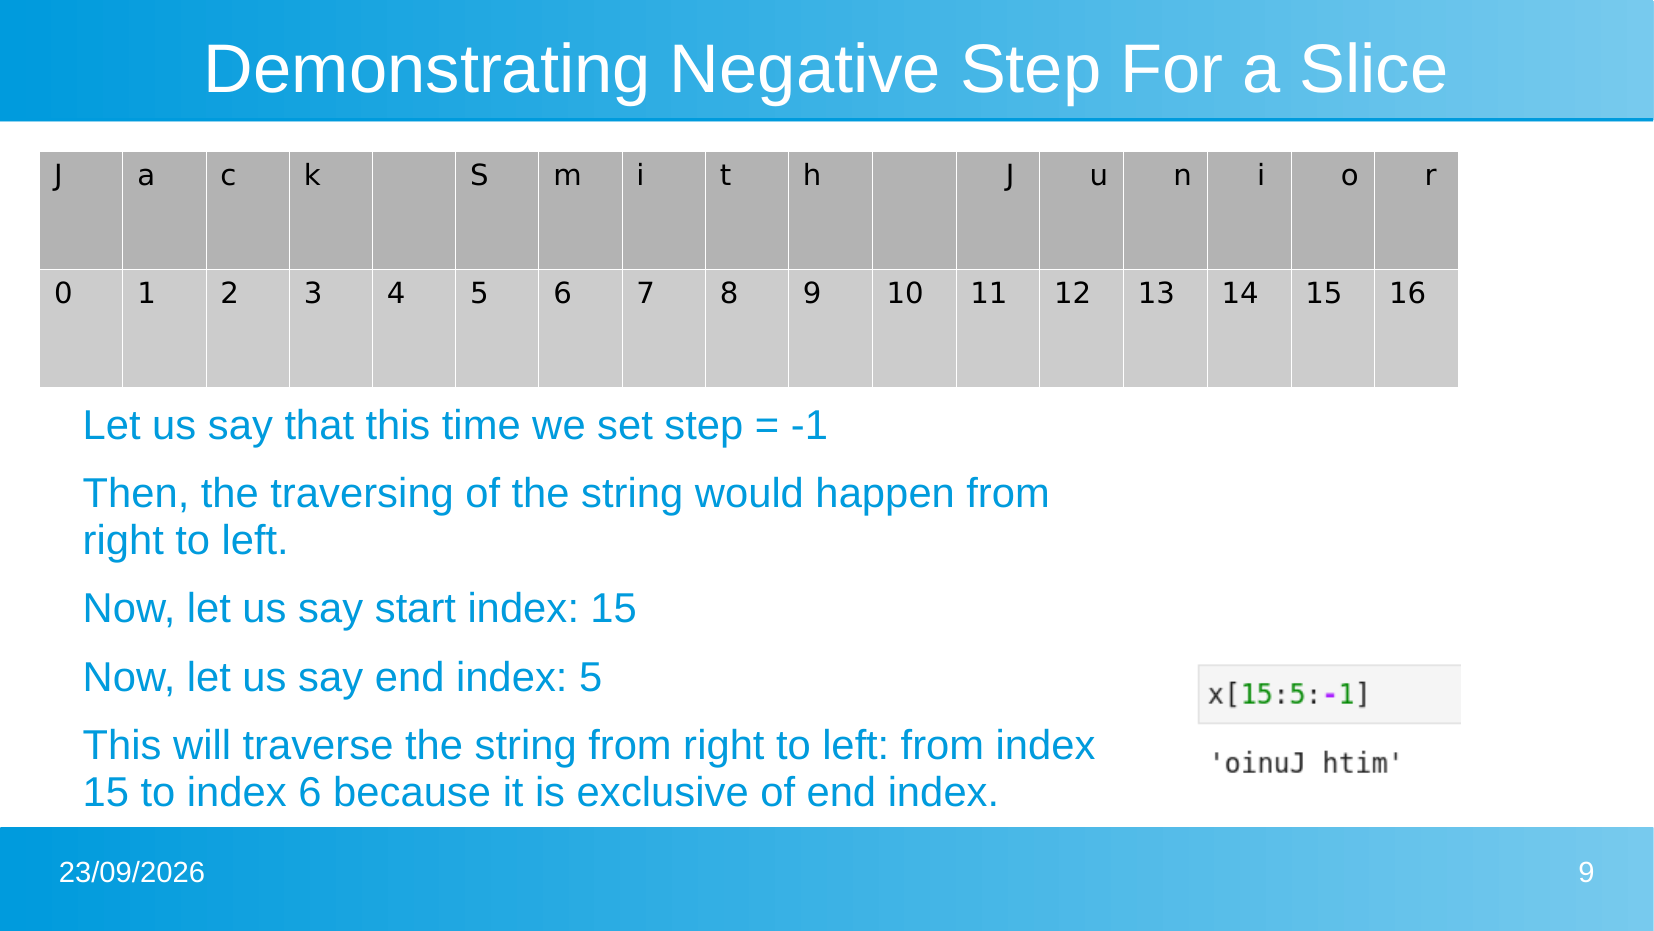

# Demonstrating Negative Step For a Slice
| J | a | c | k | | S | m | i | t | h | | J | u | n | i | o | r |
| --- | --- | --- | --- | --- | --- | --- | --- | --- | --- | --- | --- | --- | --- | --- | --- | --- |
| 0 | 1 | 2 | 3 | 4 | 5 | 6 | 7 | 8 | 9 | 10 | 11 | 12 | 13 | 14 | 15 | 16 |
Let us say that this time we set step = -1
Then, the traversing of the string would happen from right to left.
Now, let us say start index: 15
Now, let us say end index: 5
This will traverse the string from right to left: from index 15 to index 6 because it is exclusive of end index.
9